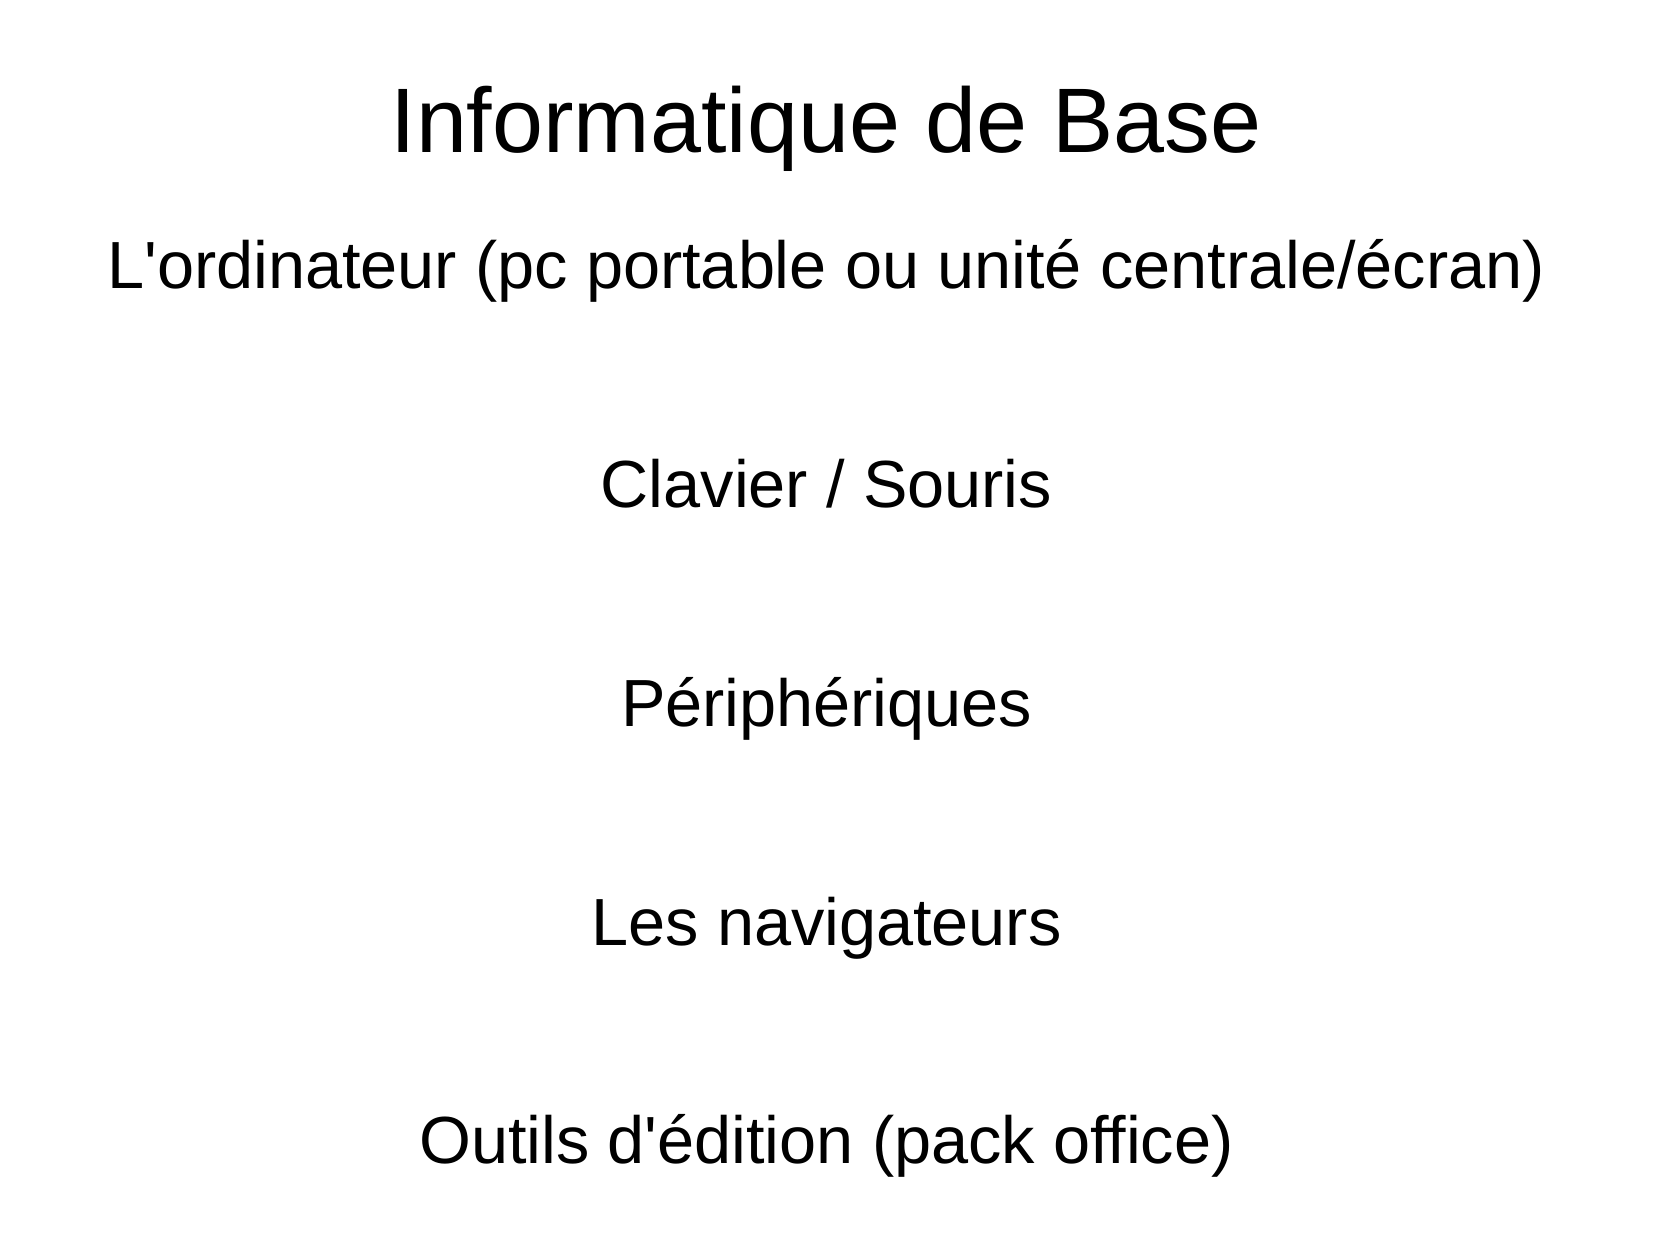

# Informatique de Base
L'ordinateur (pc portable ou unité centrale/écran)
Clavier / Souris
Périphériques
Les navigateurs
Outils d'édition (pack office)